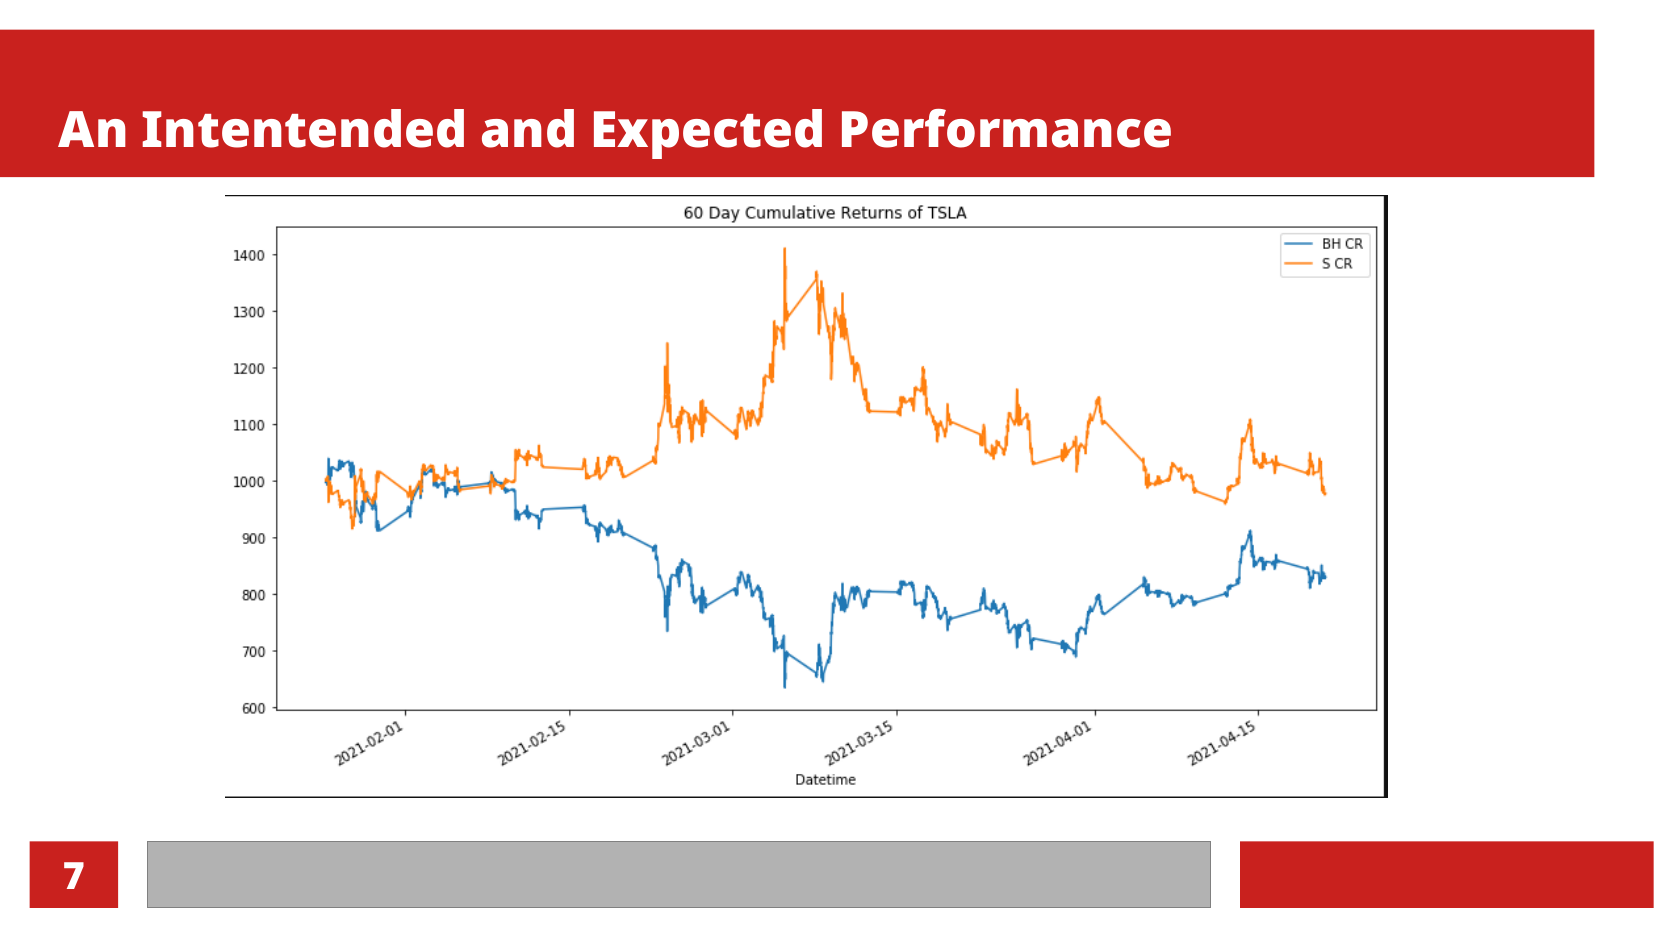

# An Intentended and Expected Performance
7